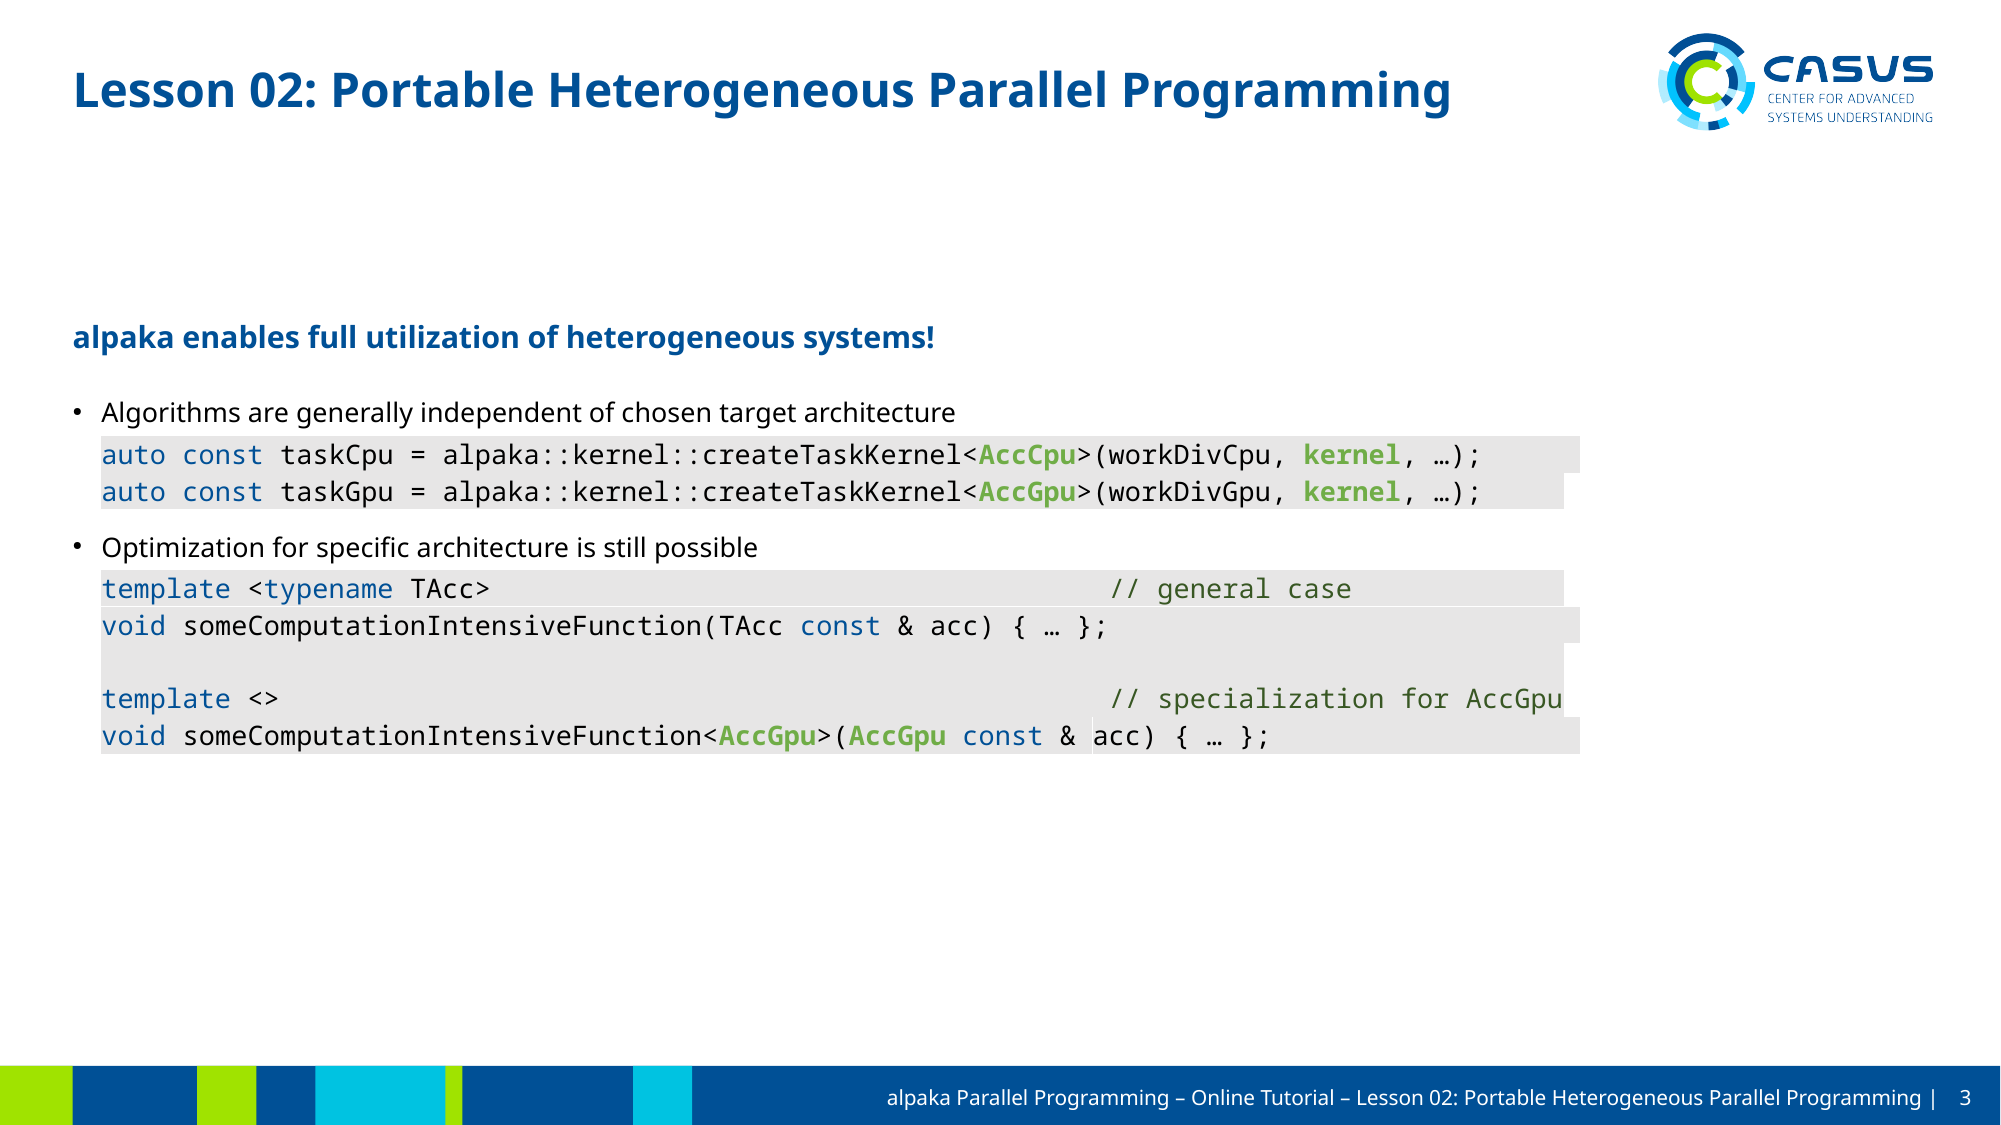

# Lesson 02: Portable Heterogeneous Parallel Programming
alpaka enables full utilization of heterogeneous systems!
Algorithms are generally independent of chosen target architecture
auto const taskCpu = alpaka::kernel::createTaskKernel<AccCpu>(workDivCpu, kernel, …);
auto const taskGpu = alpaka::kernel::createTaskKernel<AccGpu>(workDivGpu, kernel, …);
Optimization for specific architecture is still possible
template <typename TAcc> // general case
void someComputationIntensiveFunction(TAcc const & acc) { … };
template <> // specialization for AccGpu
void someComputationIntensiveFunction<AccGpu>(AccGpu const & acc) { … };
alpaka Parallel Programming – Online Tutorial – Lesson 02: Portable Heterogeneous Parallel Programming
3